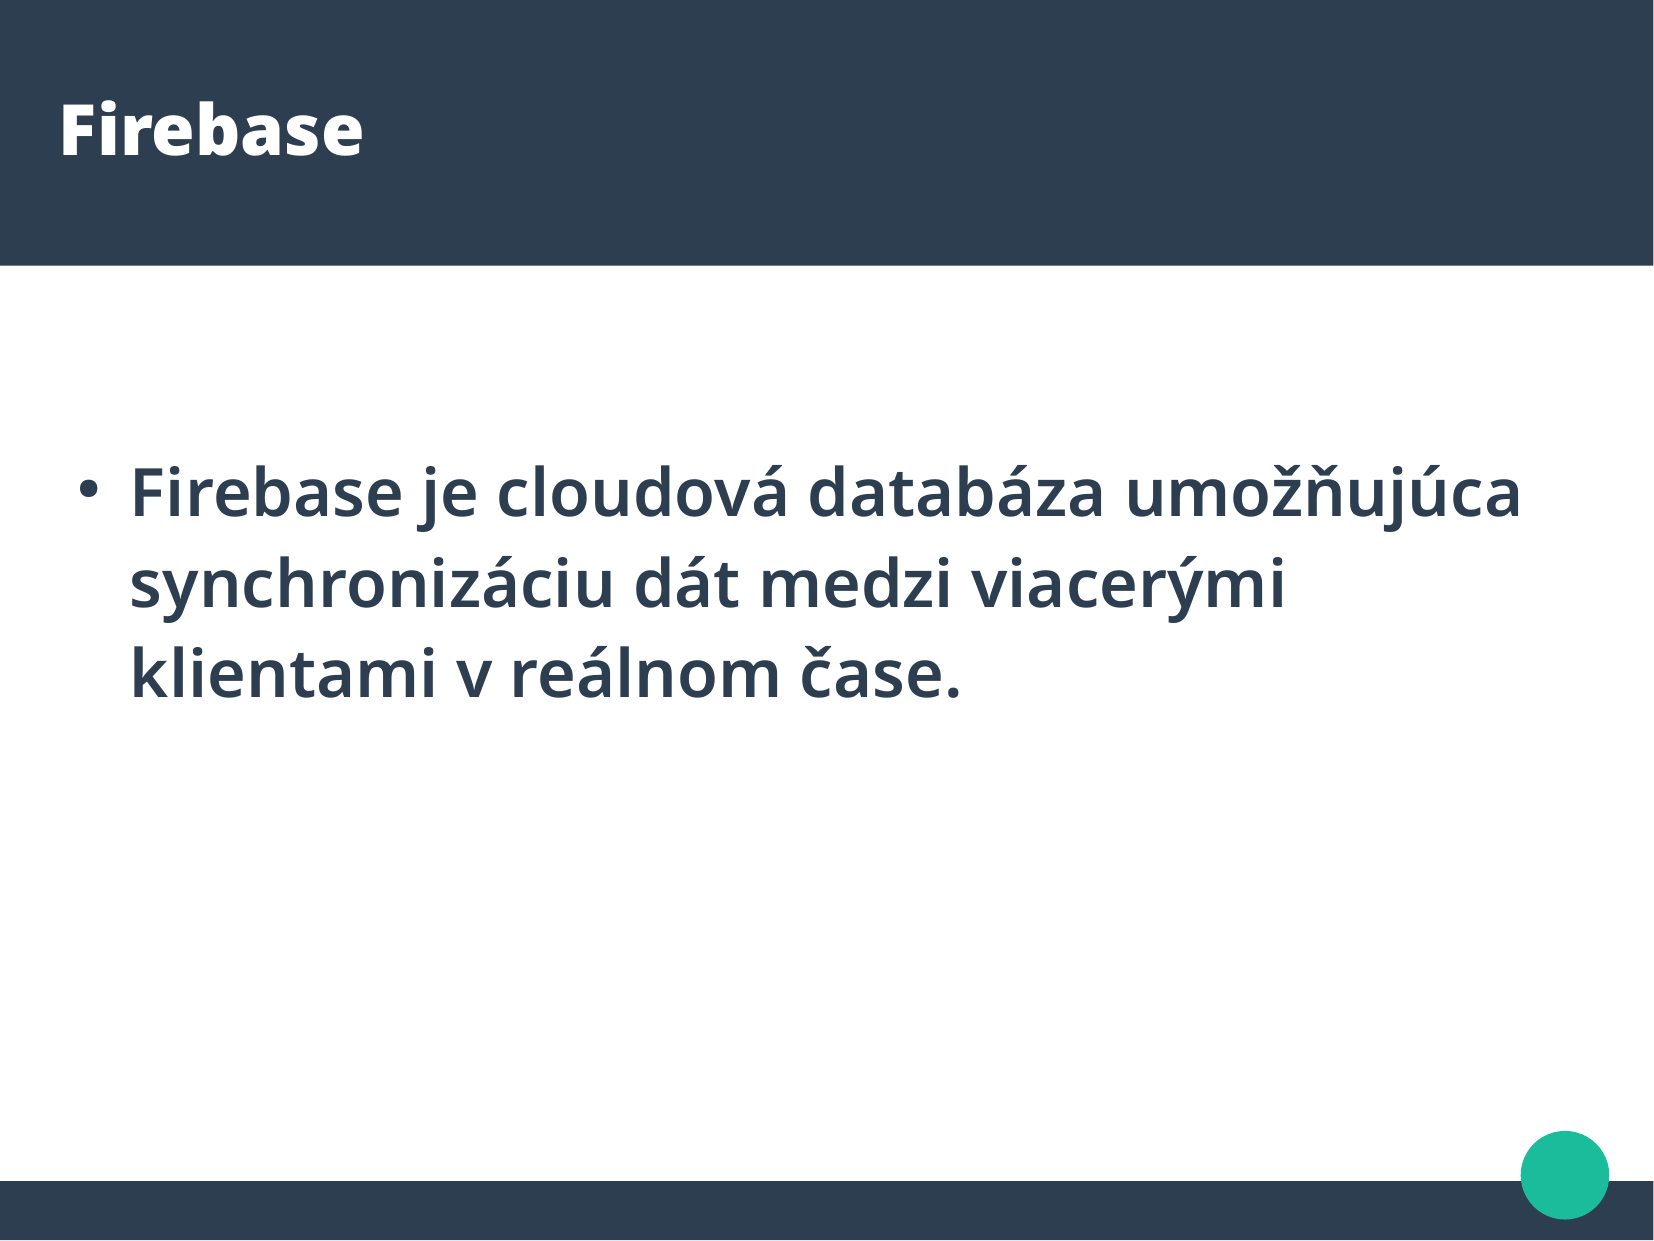

# Firebase
Firebase je cloudová databáza umožňujúca synchronizáciu dát medzi viacerými klientami v reálnom čase.